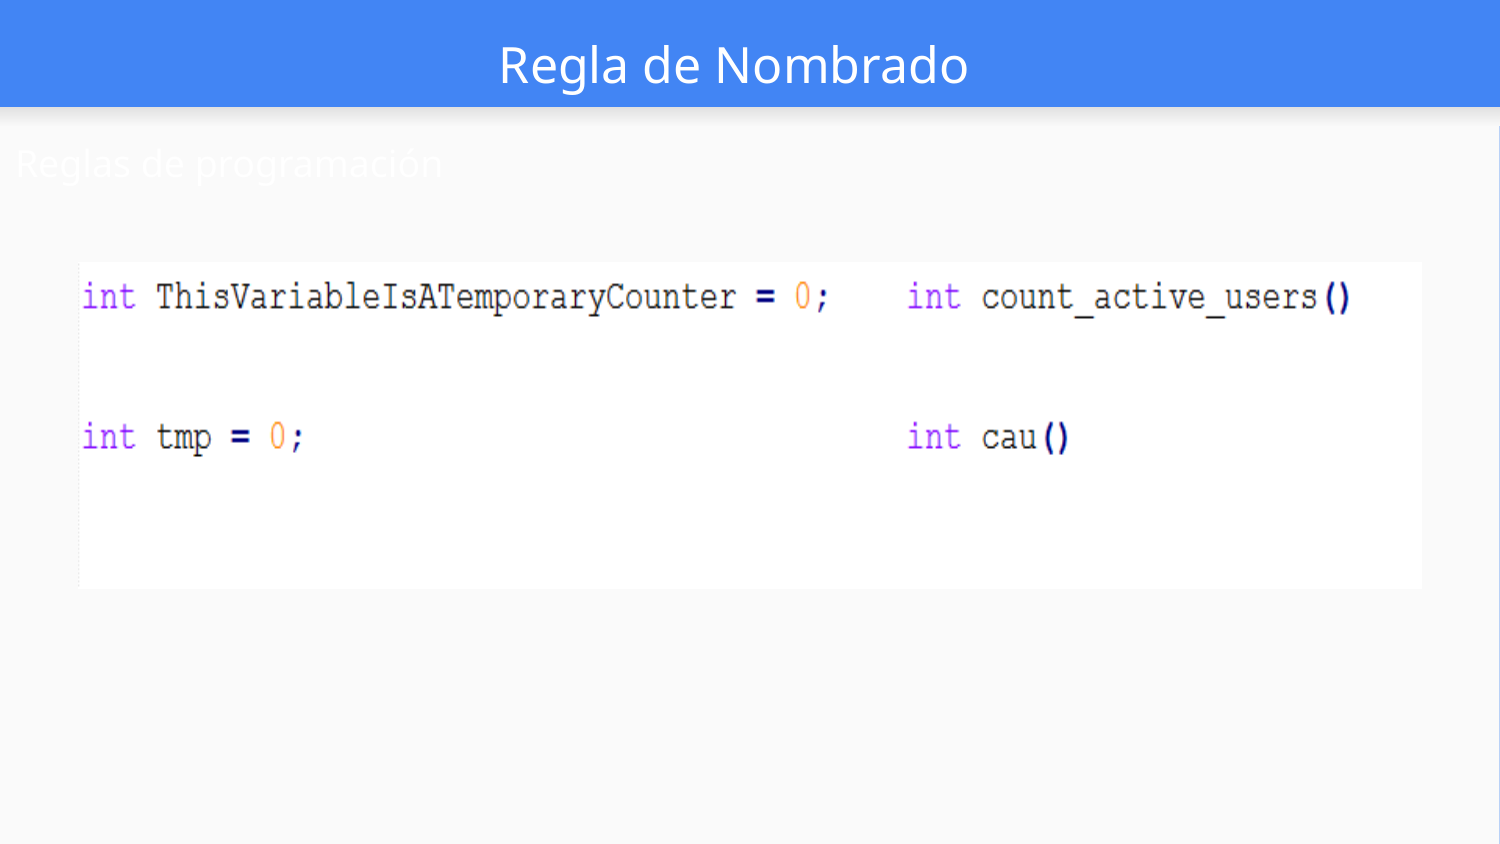

# Regla de Nombrado
Reglas de programación